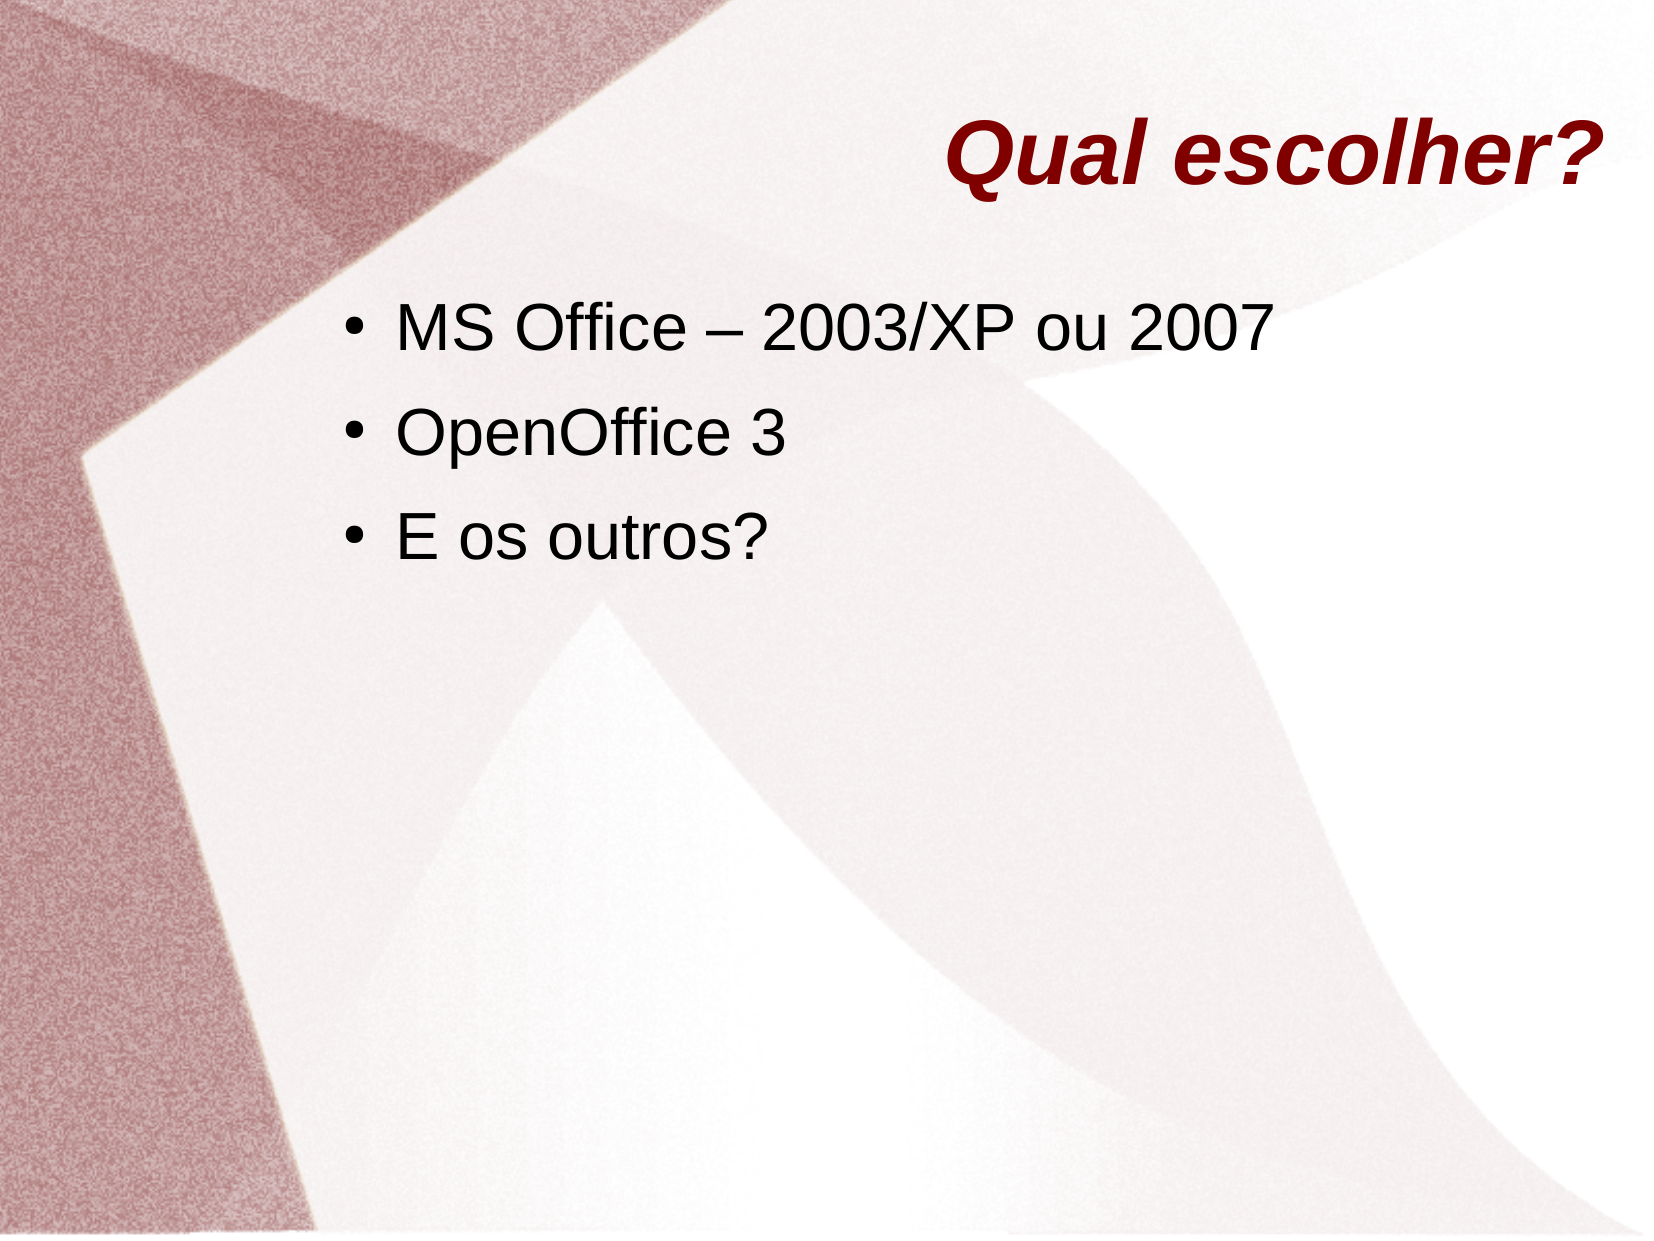

# Qual escolher?
MS Office – 2003/XP ou 2007
OpenOffice 3
E os outros?